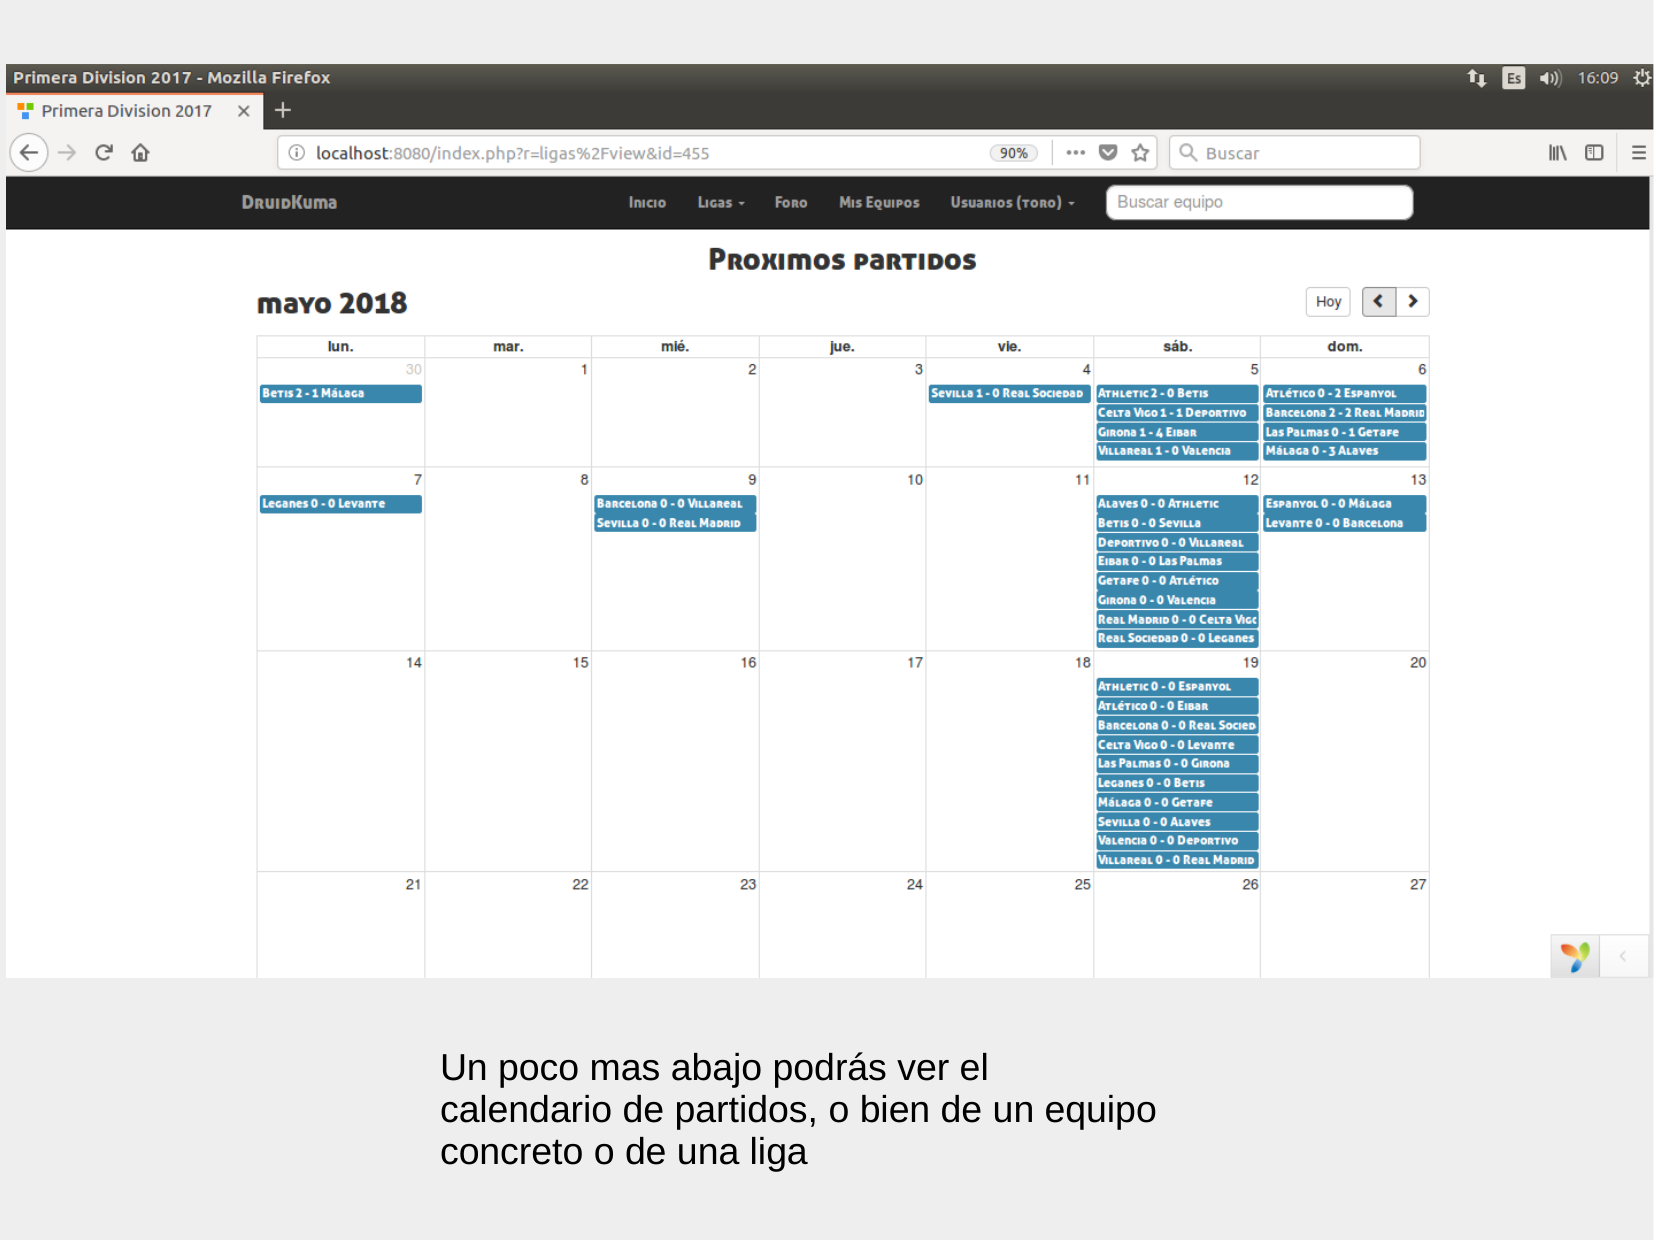

Un poco mas abajo podrás ver el calendario de partidos, o bien de un equipo concreto o de una liga